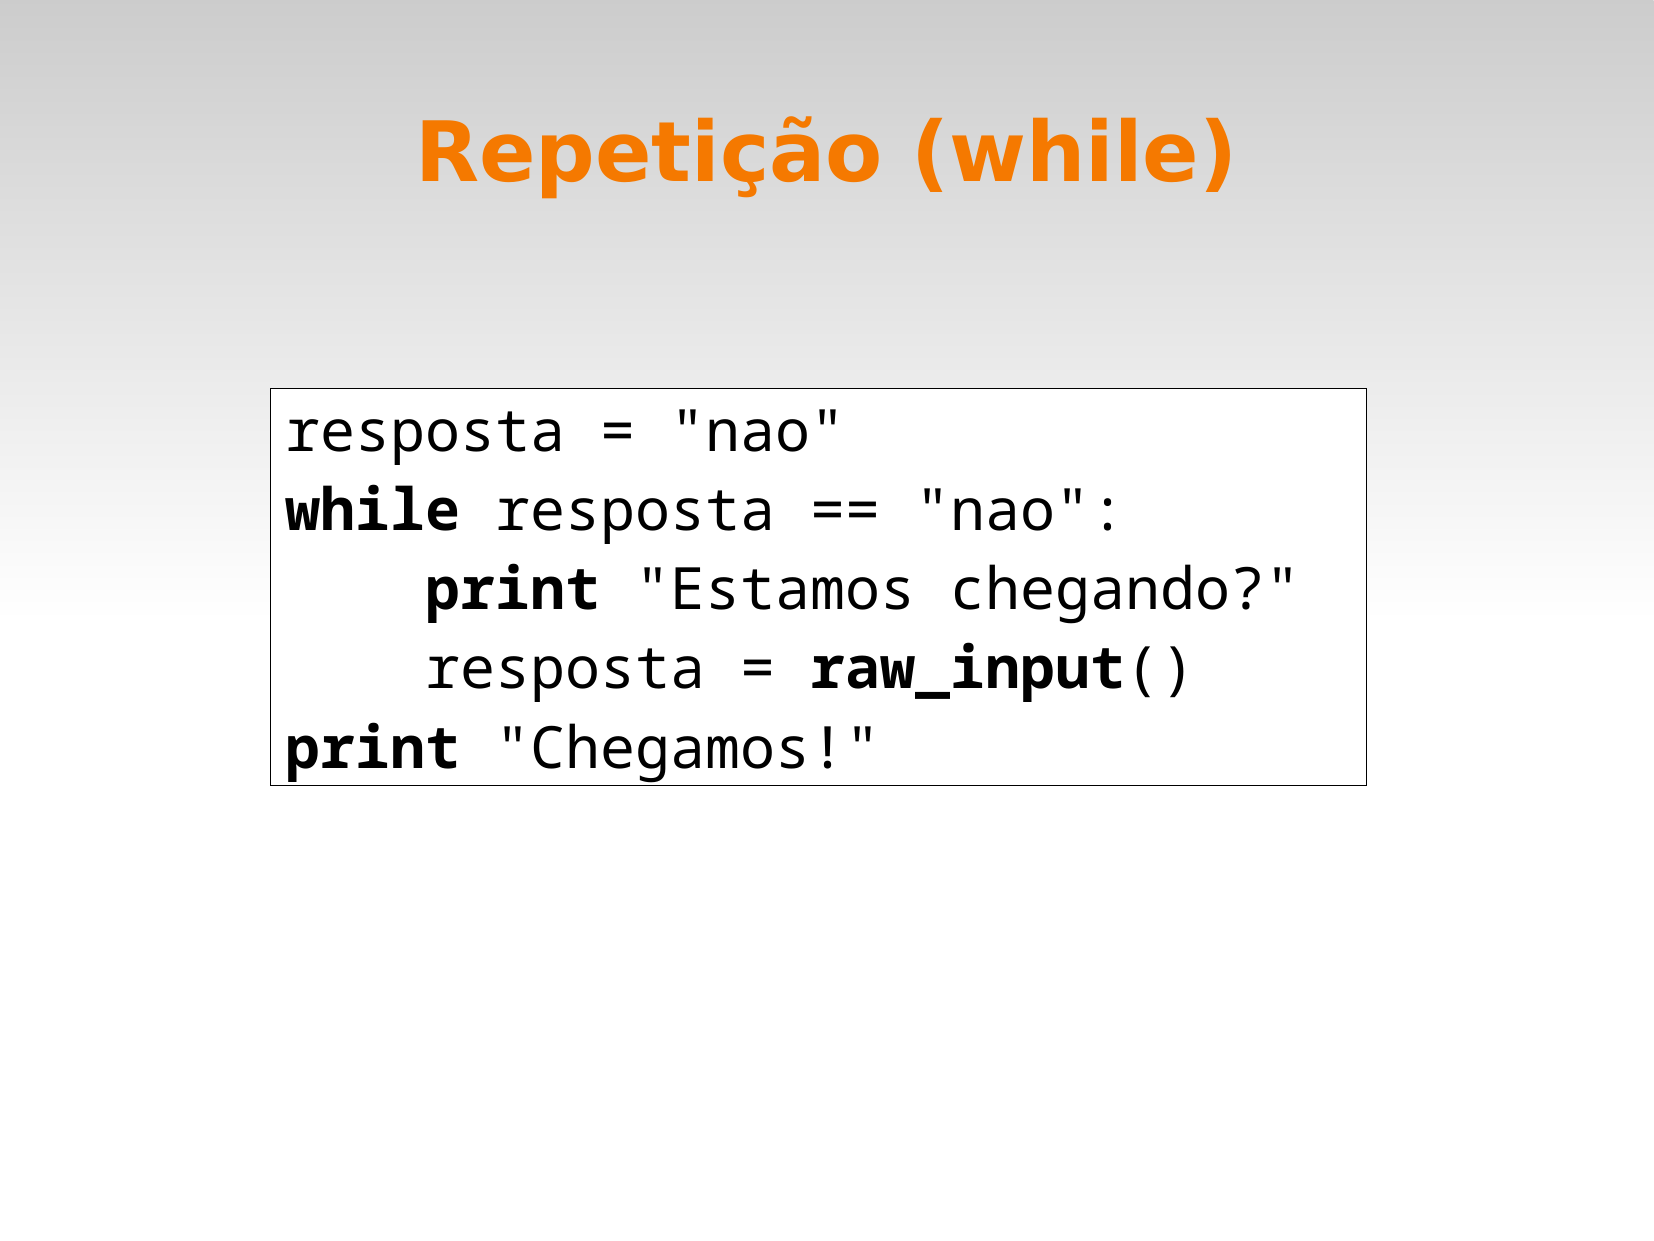

# Repetição (while)
resposta = "nao"
while resposta == "nao":
 print "Estamos chegando?"
 resposta = raw_input()
print "Chegamos!"